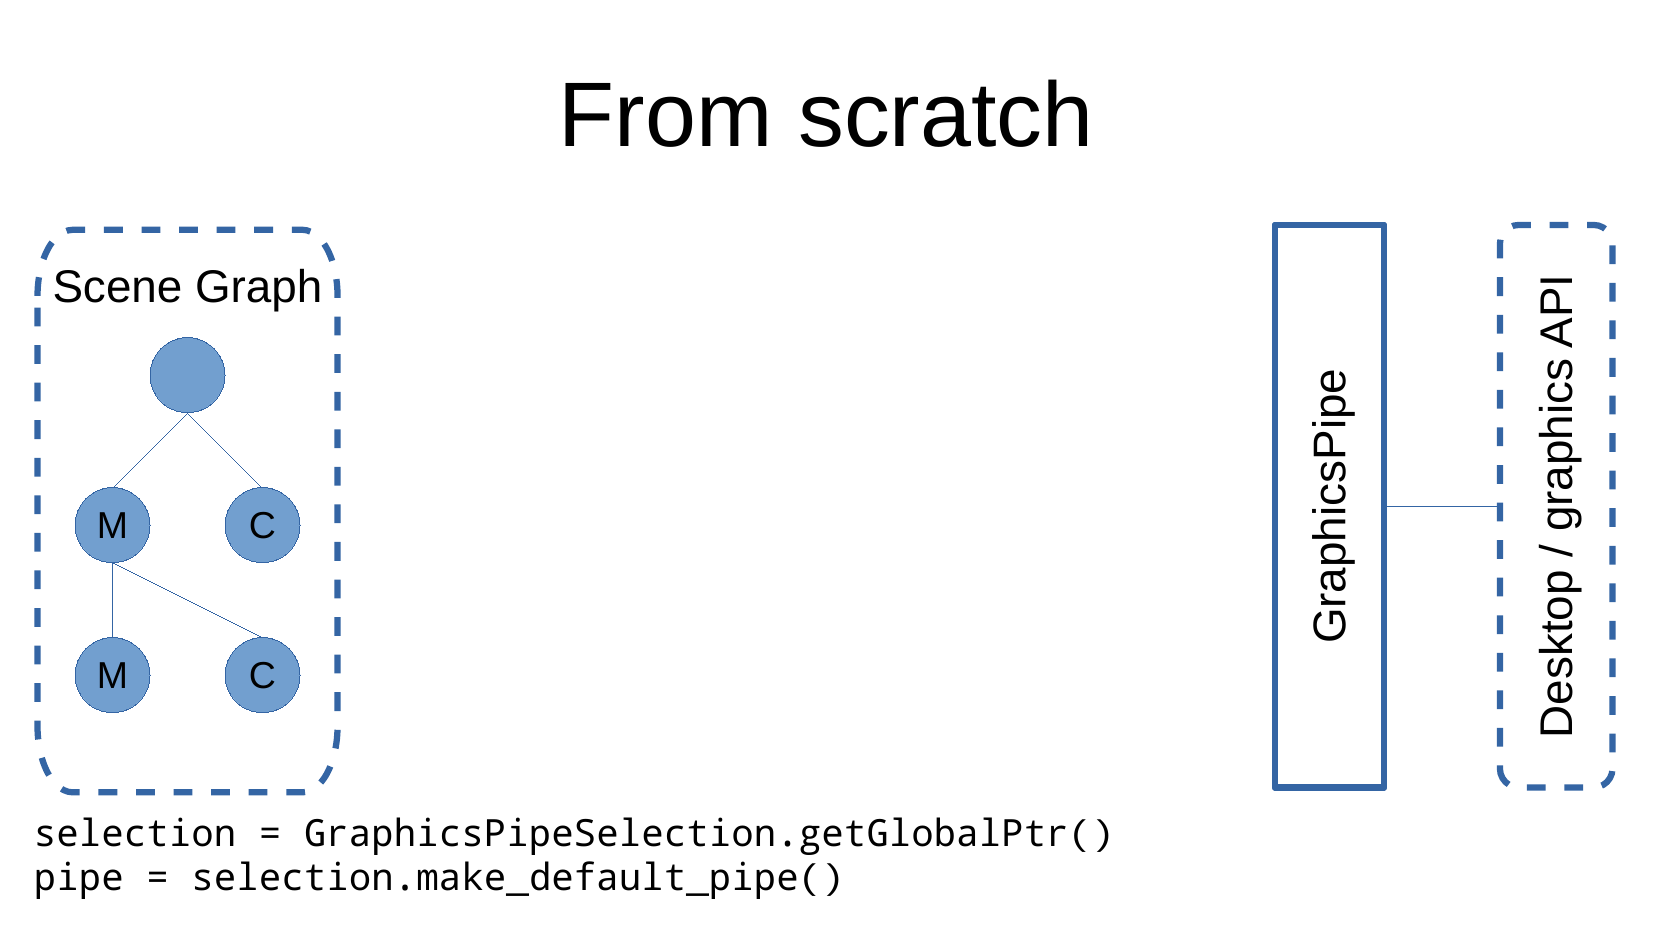

# From scratch
GraphicsPipe
Scene Graph
Desktop / graphics API
M
C
M
C
selection = GraphicsPipeSelection.getGlobalPtr()
pipe = selection.make_default_pipe()